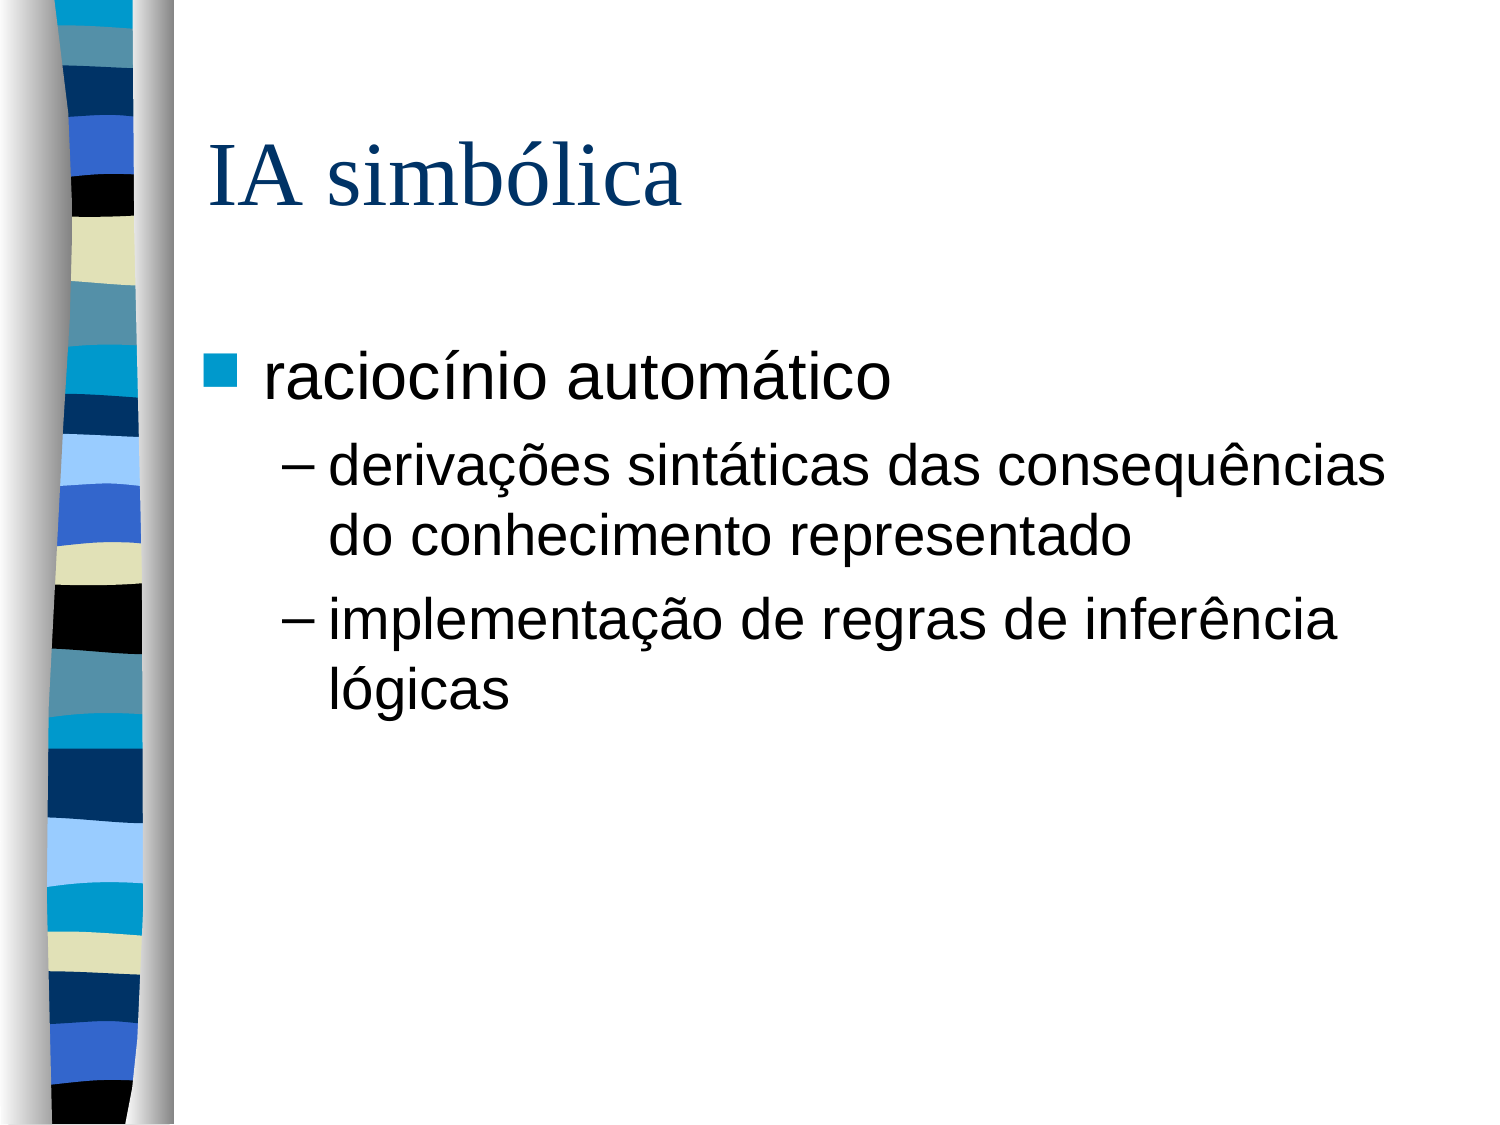

# IA simbólica
raciocínio automático
derivações sintáticas das consequências do conhecimento representado
implementação de regras de inferência lógicas